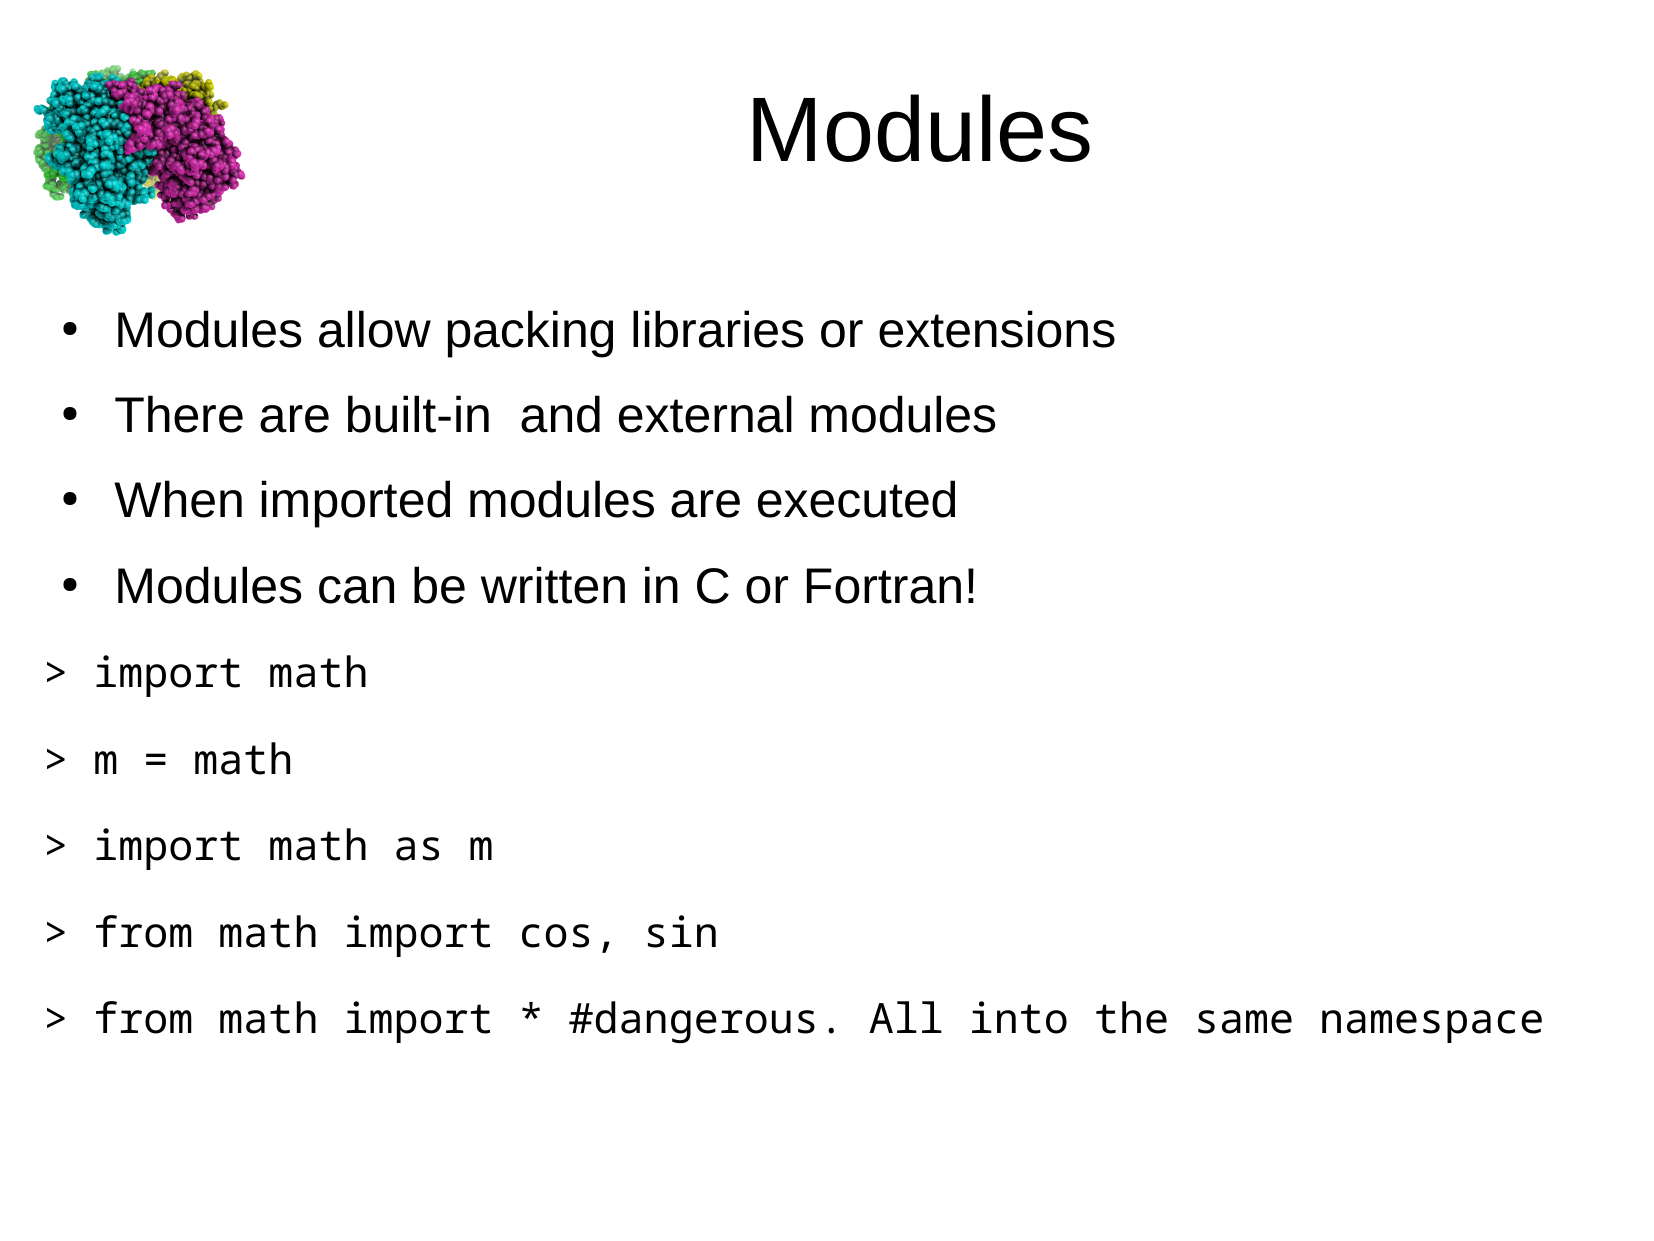

# Modules
Modules allow packing libraries or extensions
There are built-in and external modules
When imported modules are executed
Modules can be written in C or Fortran!
> import math
> m = math
> import math as m
> from math import cos, sin
> from math import * #dangerous. All into the same namespace